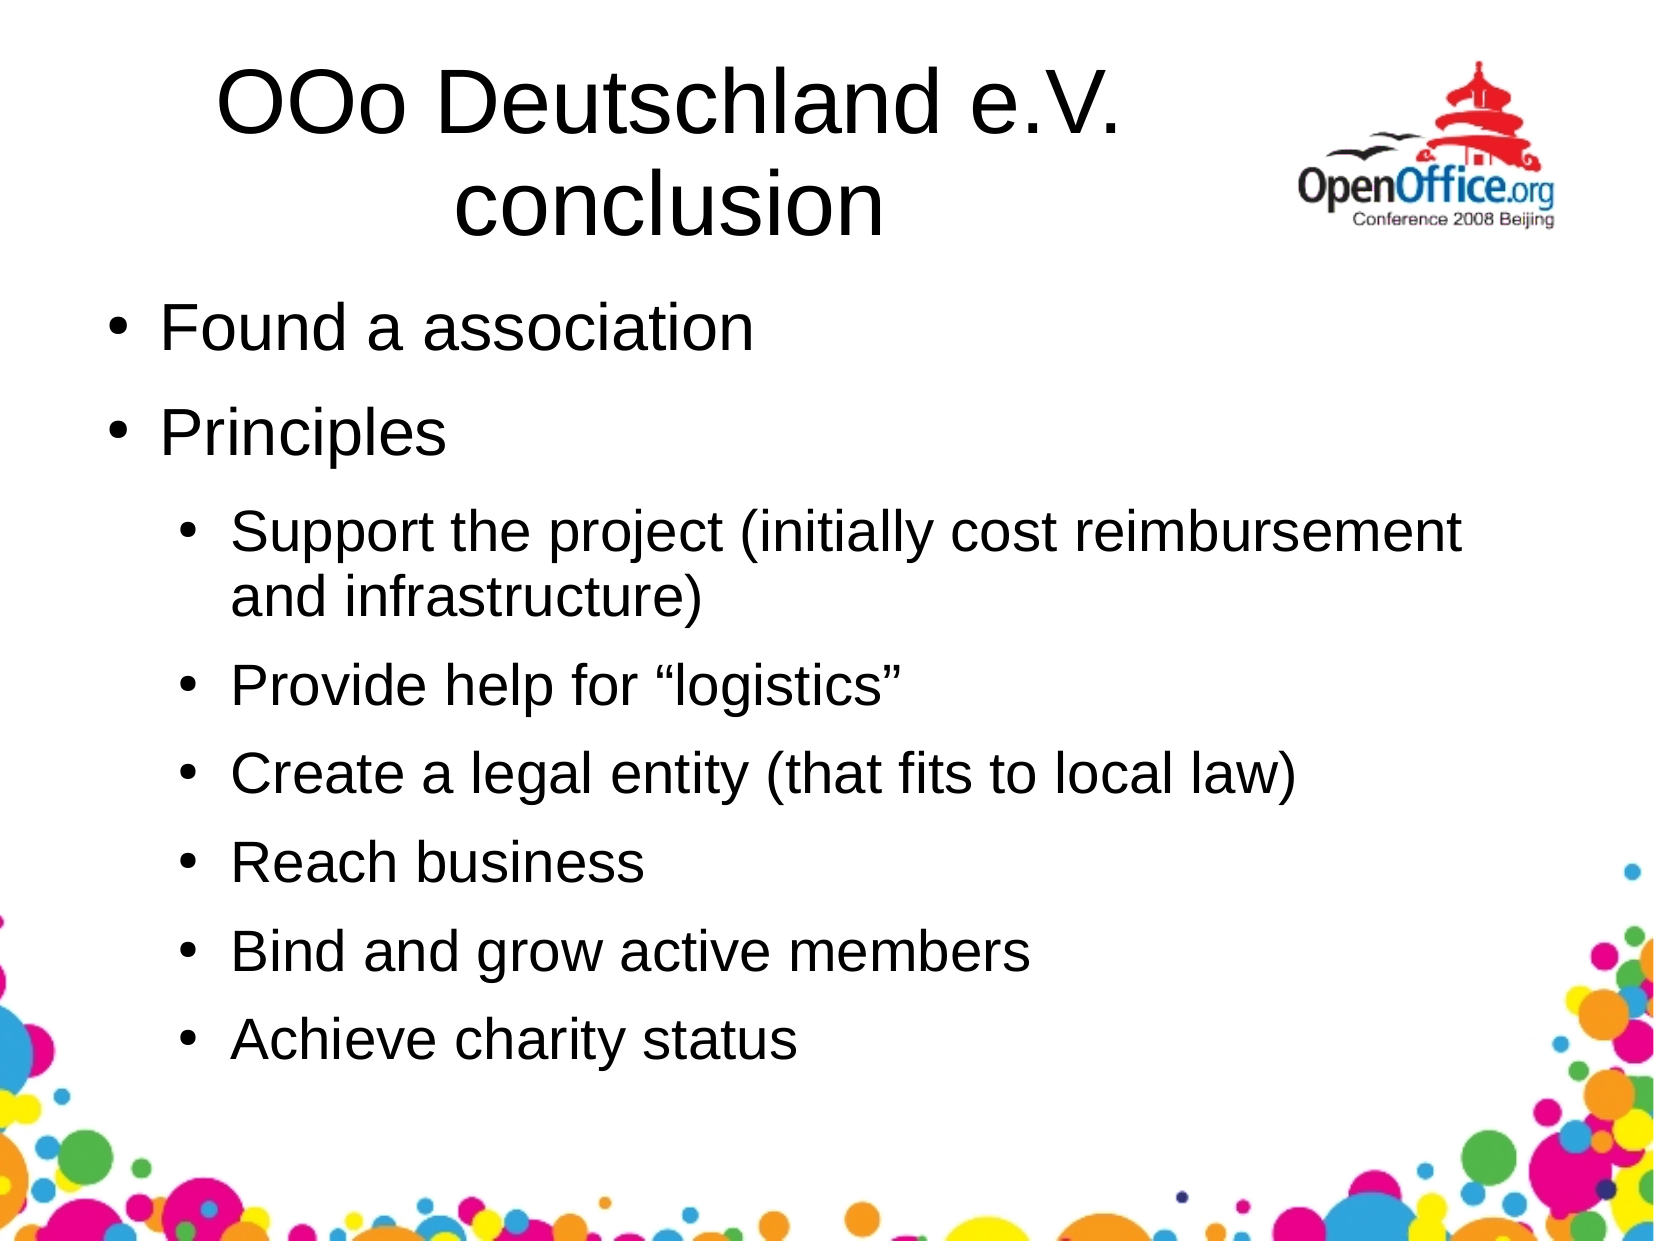

# OOo Deutschland e.V. conclusion
Found a association
Principles
Support the project (initially cost reimbursement and infrastructure)
Provide help for “logistics”
Create a legal entity (that fits to local law)
Reach business
Bind and grow active members
Achieve charity status